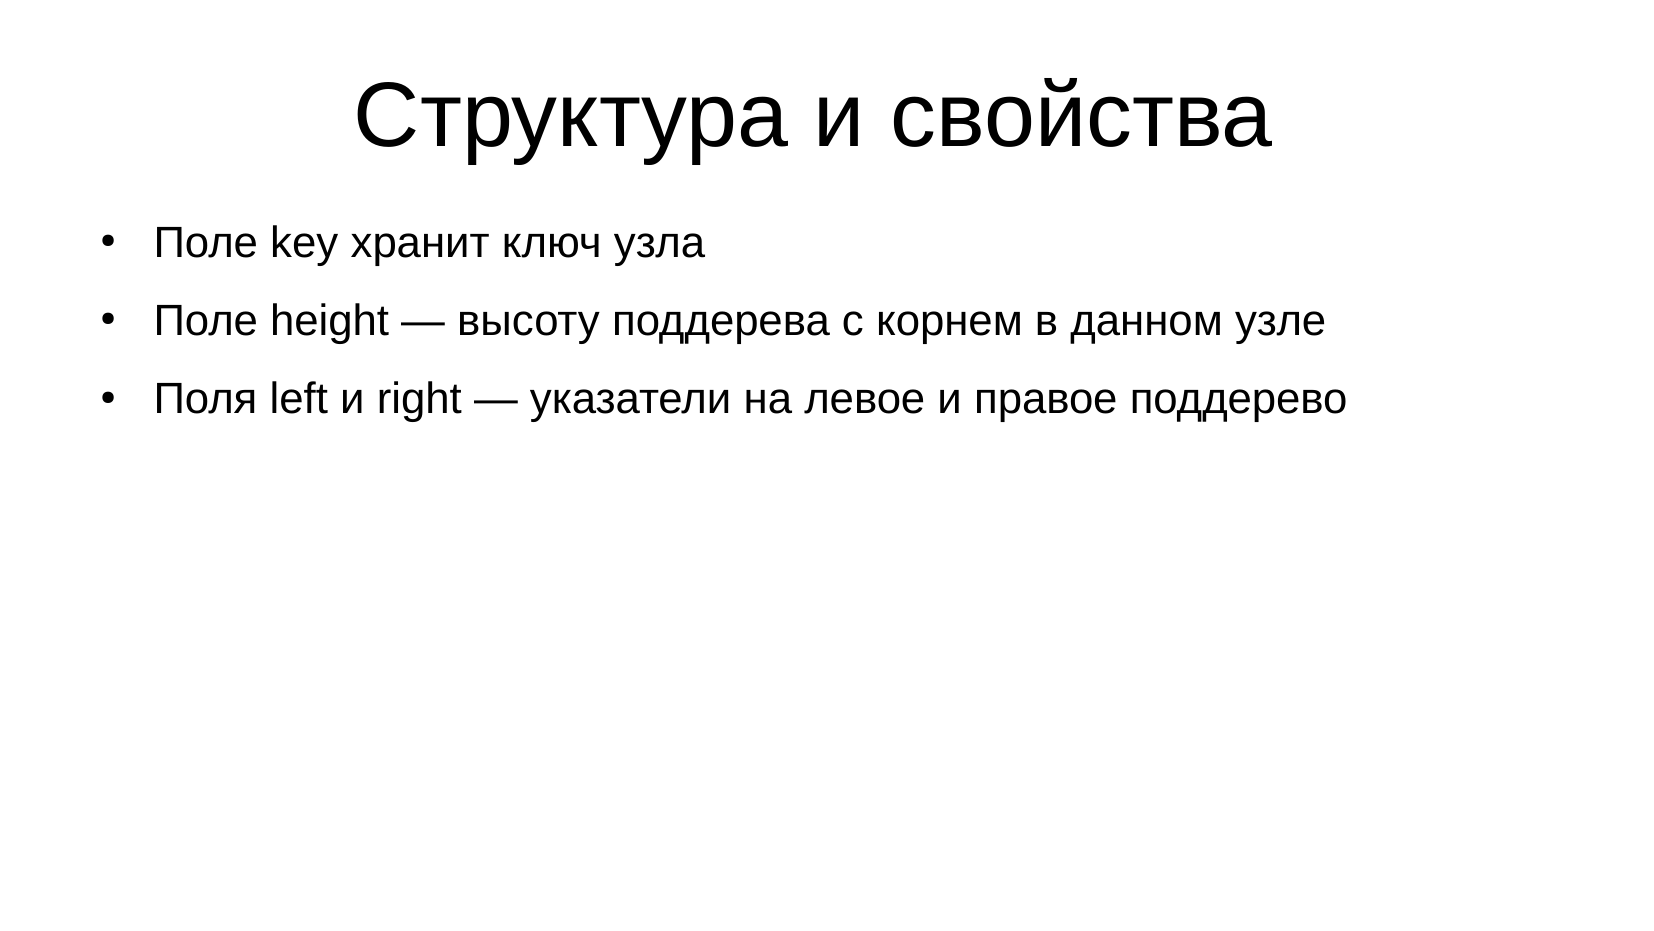

# Структура и свойства
Поле key хранит ключ узла
Поле height — высоту поддерева с корнем в данном узле
Поля left и right — указатели на левое и правое поддерево